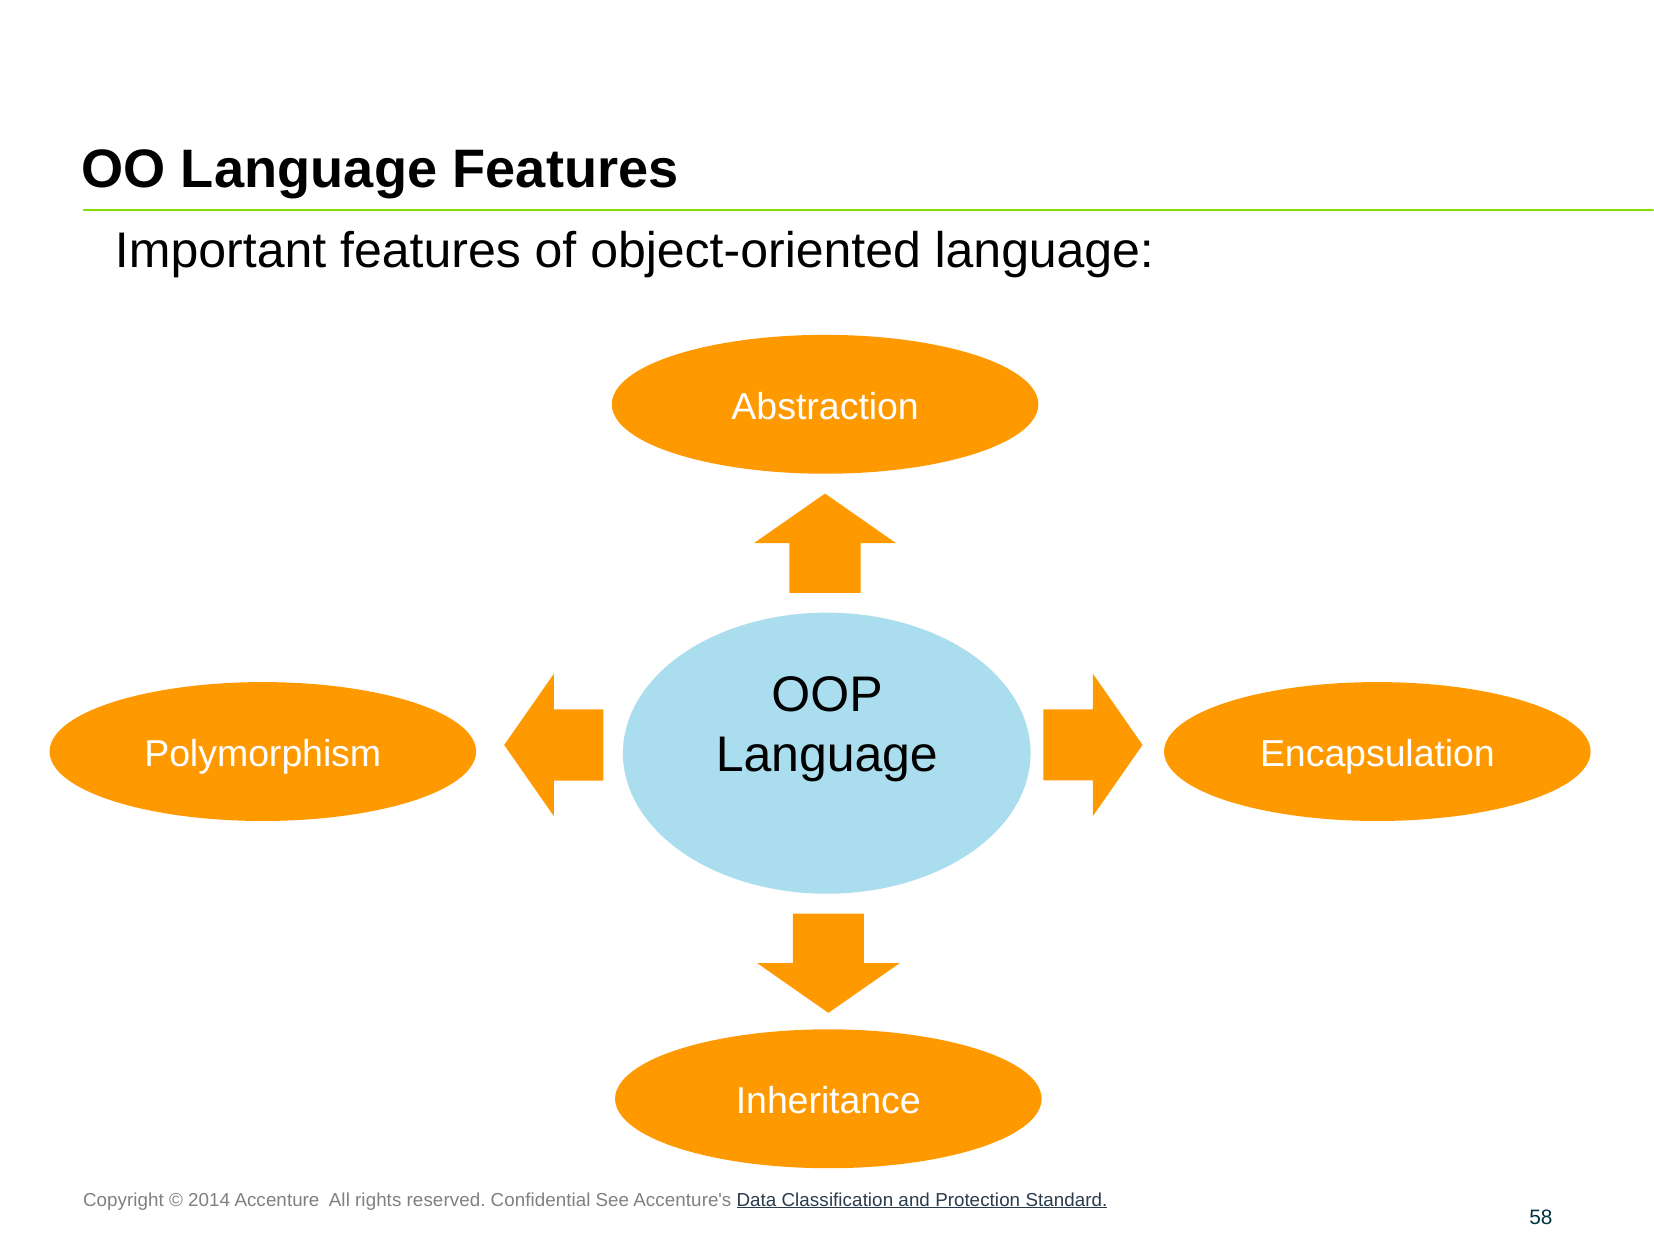

# OO Language Features
Important features of object-oriented language:
Abstraction
OOP Language
Polymorphism
Encapsulation
Inheritance
58